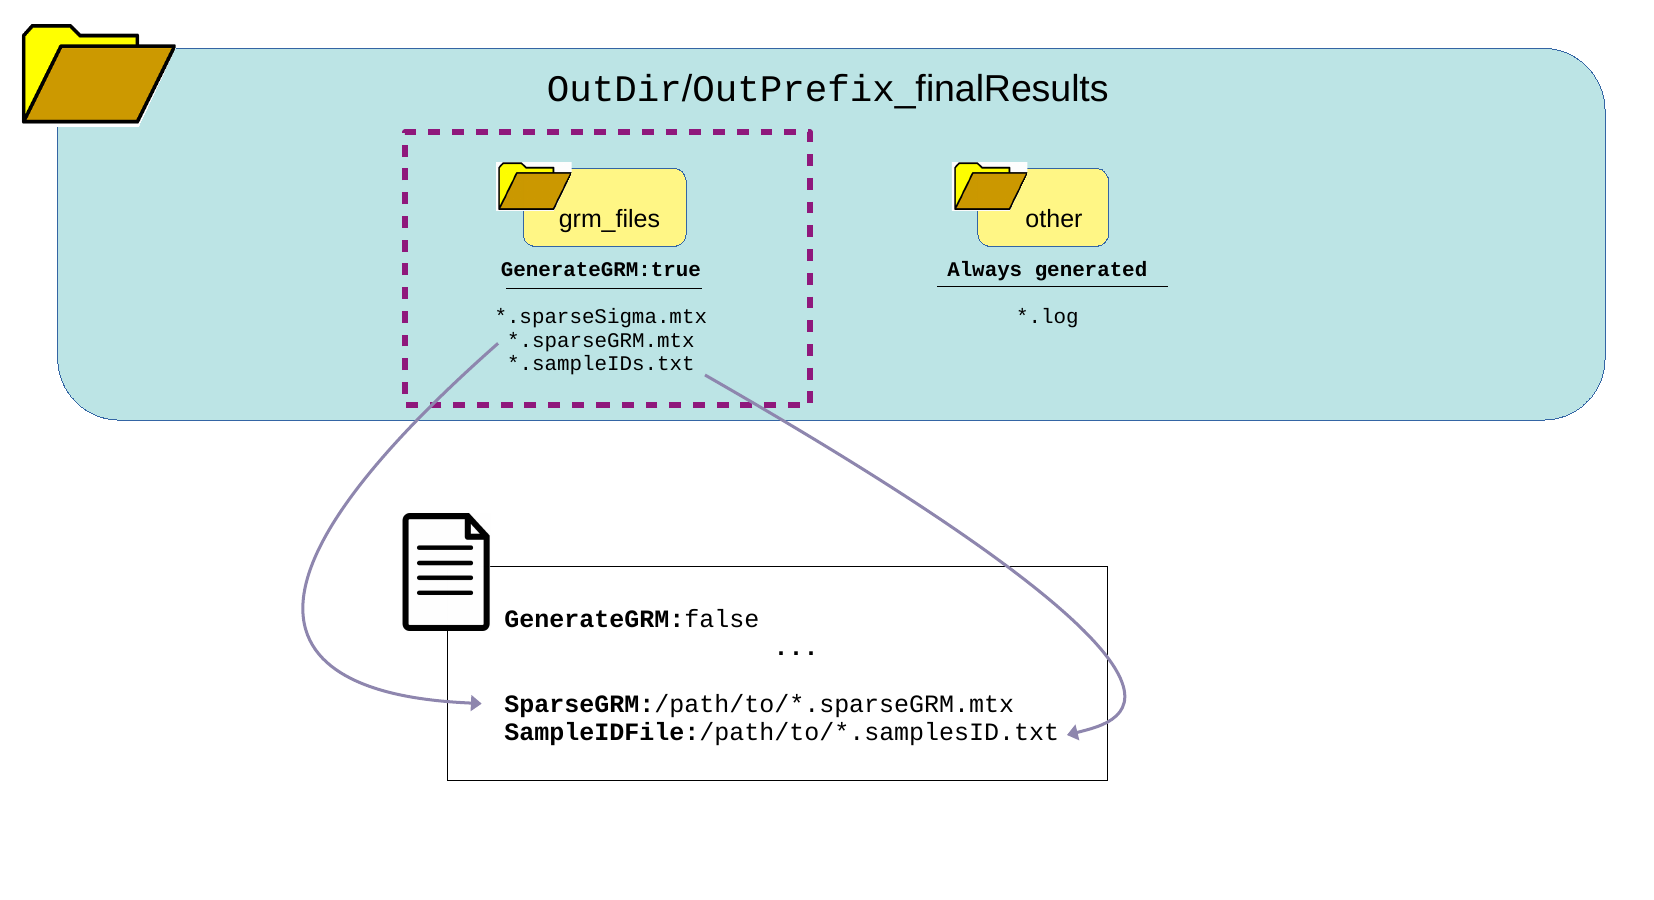

OutDir/OutPrefix_finalResults
grm_files
other
Always generated
*.log
GenerateGRM:true
*.sparseSigma.mtx
*.sparseGRM.mtx
*.sampleIDs.txt
GenerateGRM:false
...
SparseGRM:/path/to/*.sparseGRM.mtx
SampleIDFile:/path/to/*.samplesID.txt